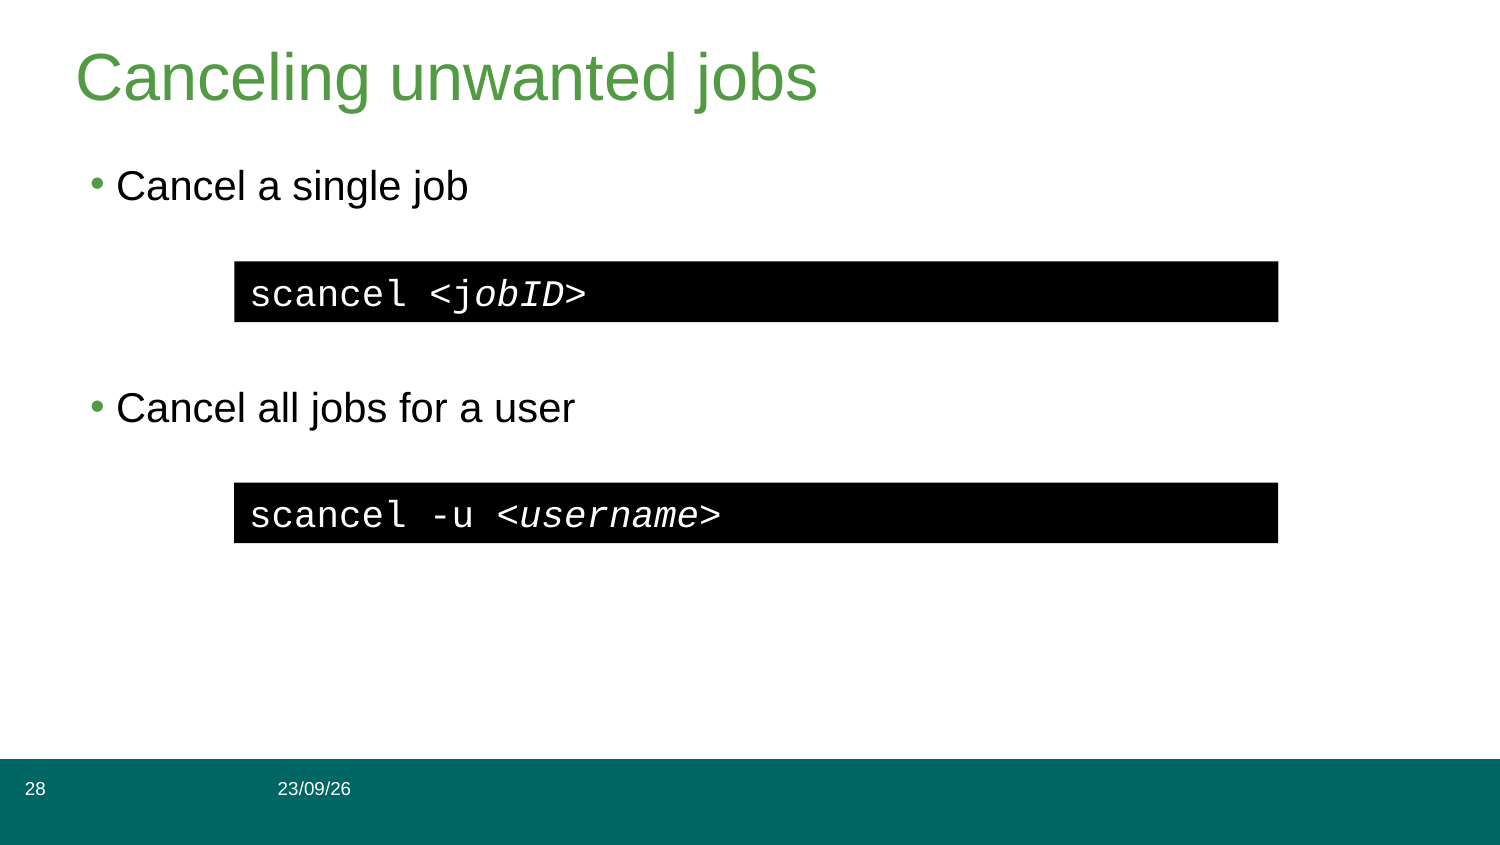

# Canceling unwanted jobs
 Cancel a single job
scancel <jobID>
 Cancel all jobs for a user
scancel -u <username>